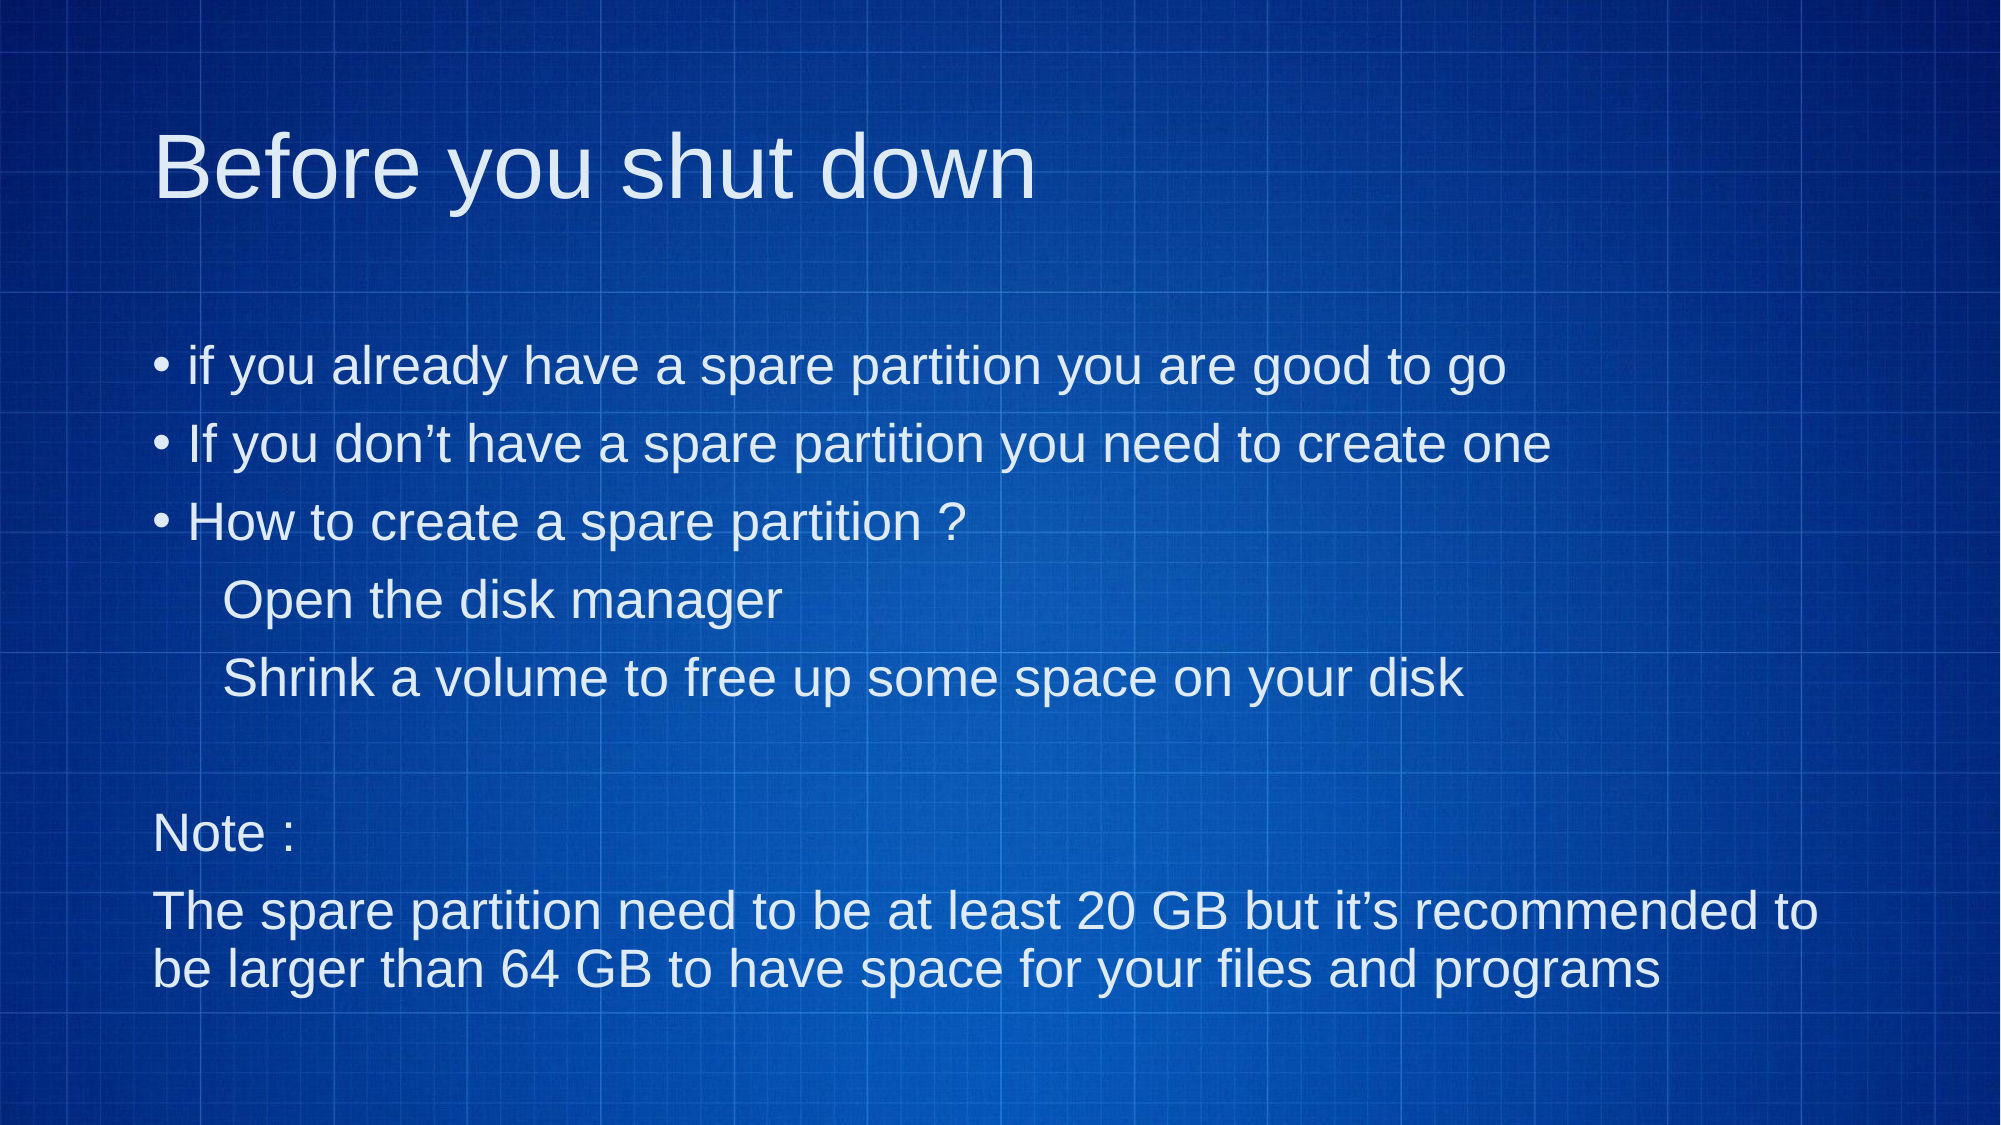

# Before you shut down
if you already have a spare partition you are good to go
If you don’t have a spare partition you need to create one
How to create a spare partition ?
	Open the disk manager
	Shrink a volume to free up some space on your disk
Note :
The spare partition need to be at least 20 GB but it’s recommended to be larger than 64 GB to have space for your files and programs